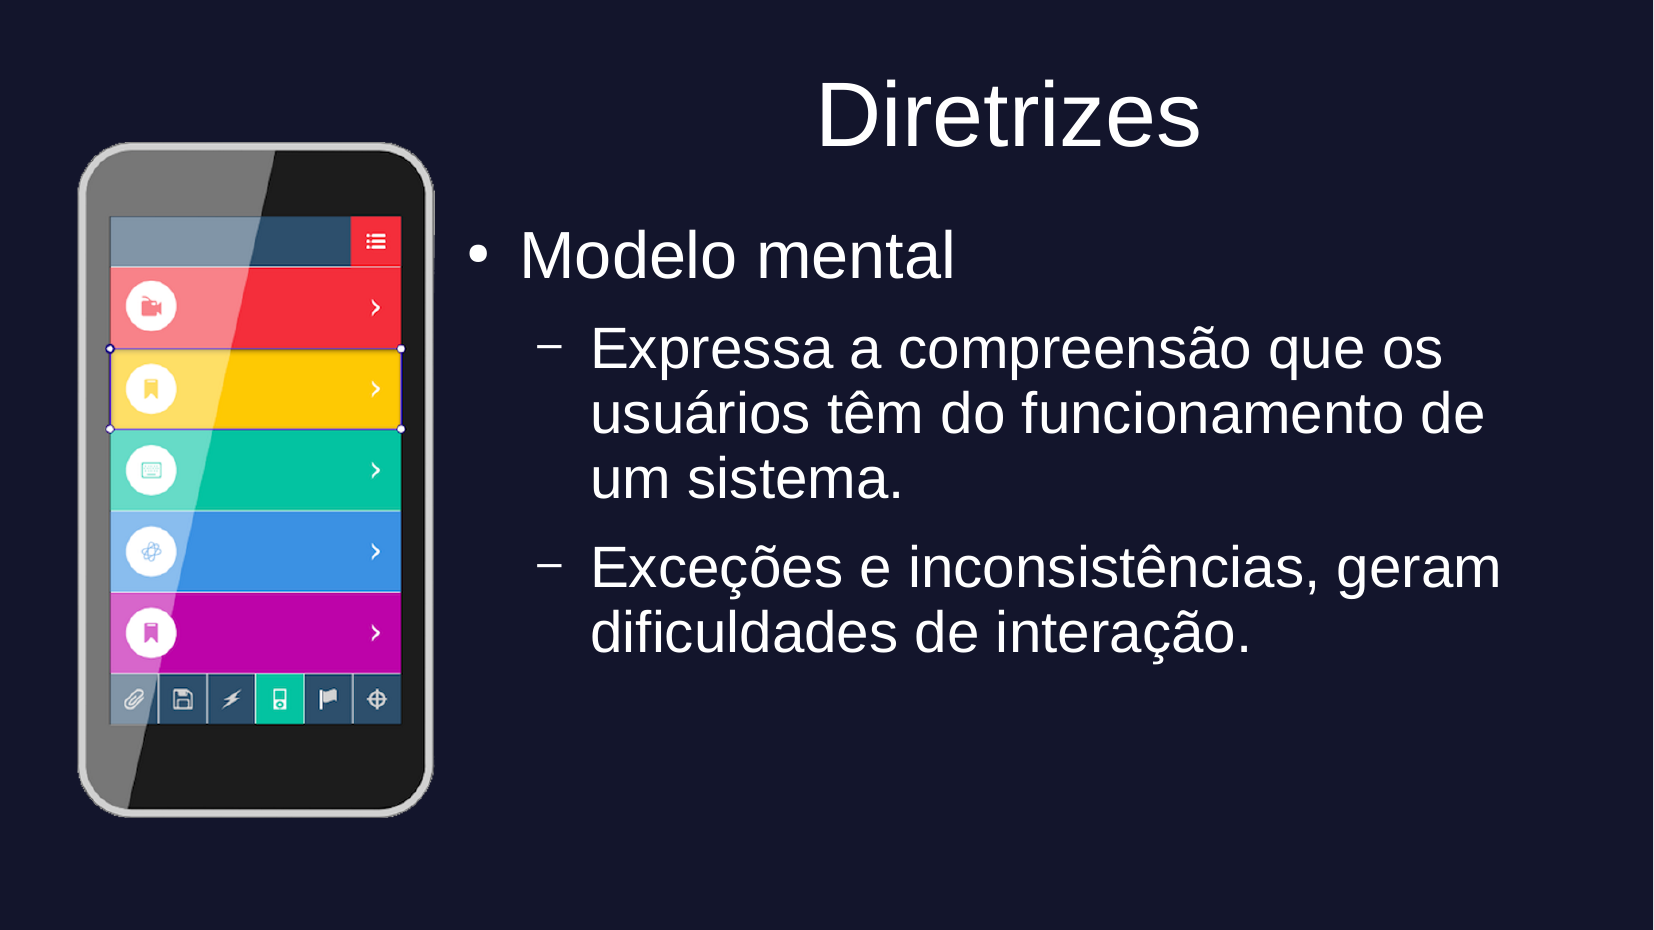

# Diretrizes
Modelo mental
Expressa a compreensão que os usuários têm do funcionamento de um sistema.
Exceções e inconsistências, geram dificuldades de interação.